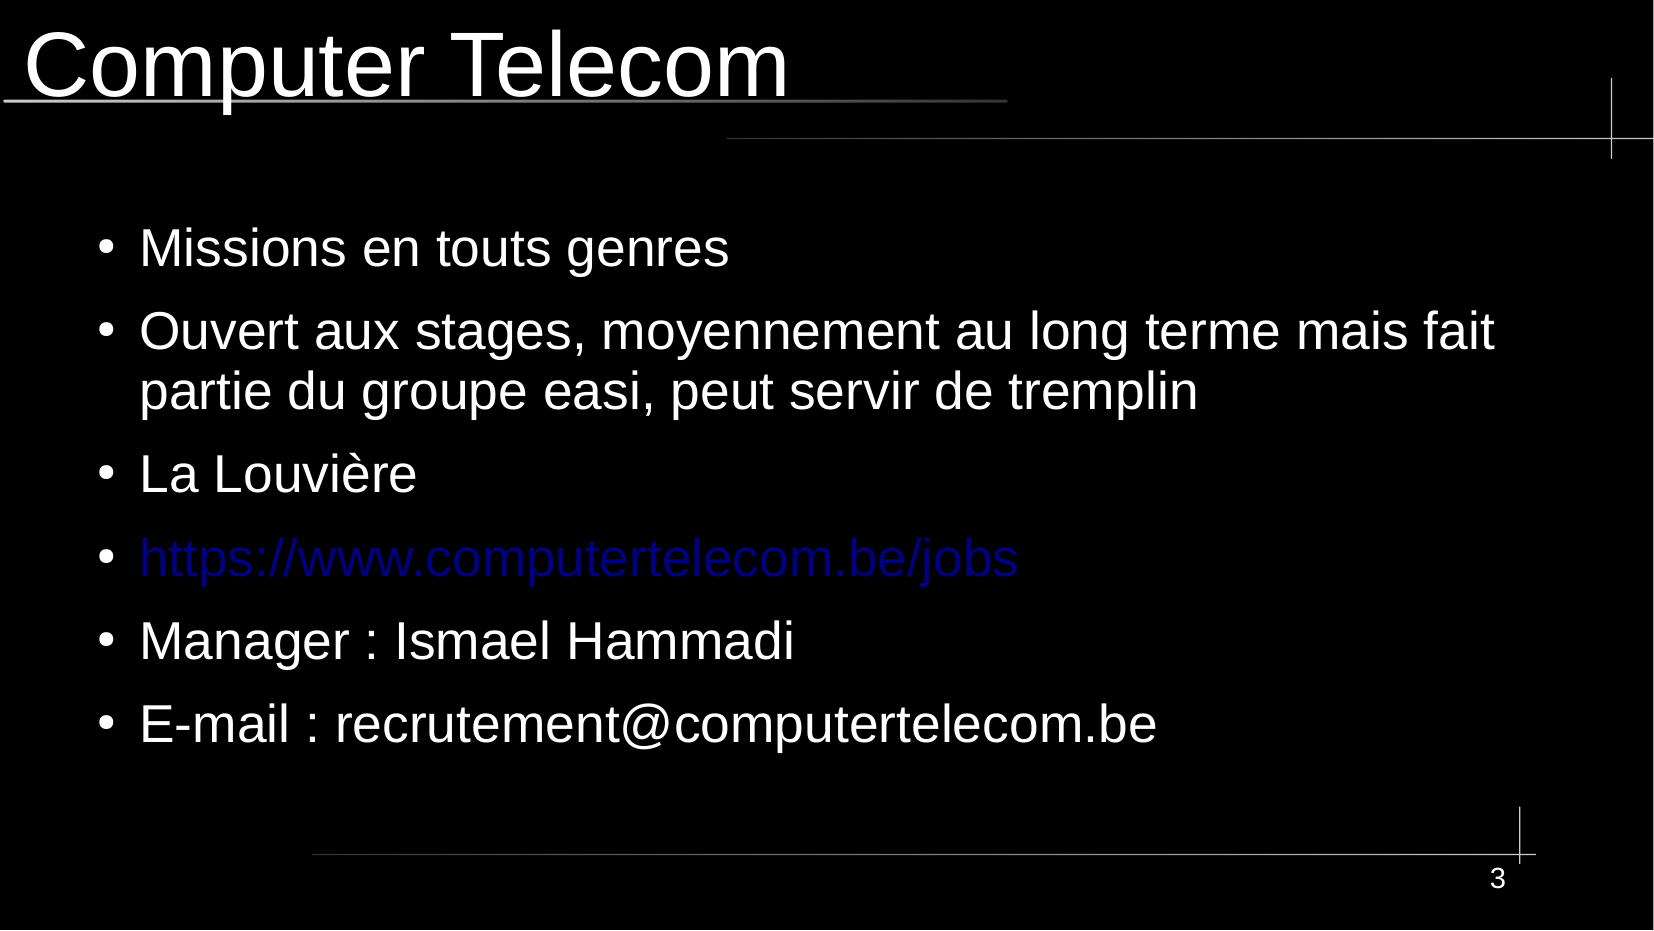

# Computer Telecom
Missions en touts genres
Ouvert aux stages, moyennement au long terme mais fait partie du groupe easi, peut servir de tremplin
La Louvière
https://www.computertelecom.be/jobs
Manager : Ismael Hammadi
E-mail : recrutement@computertelecom.be
3